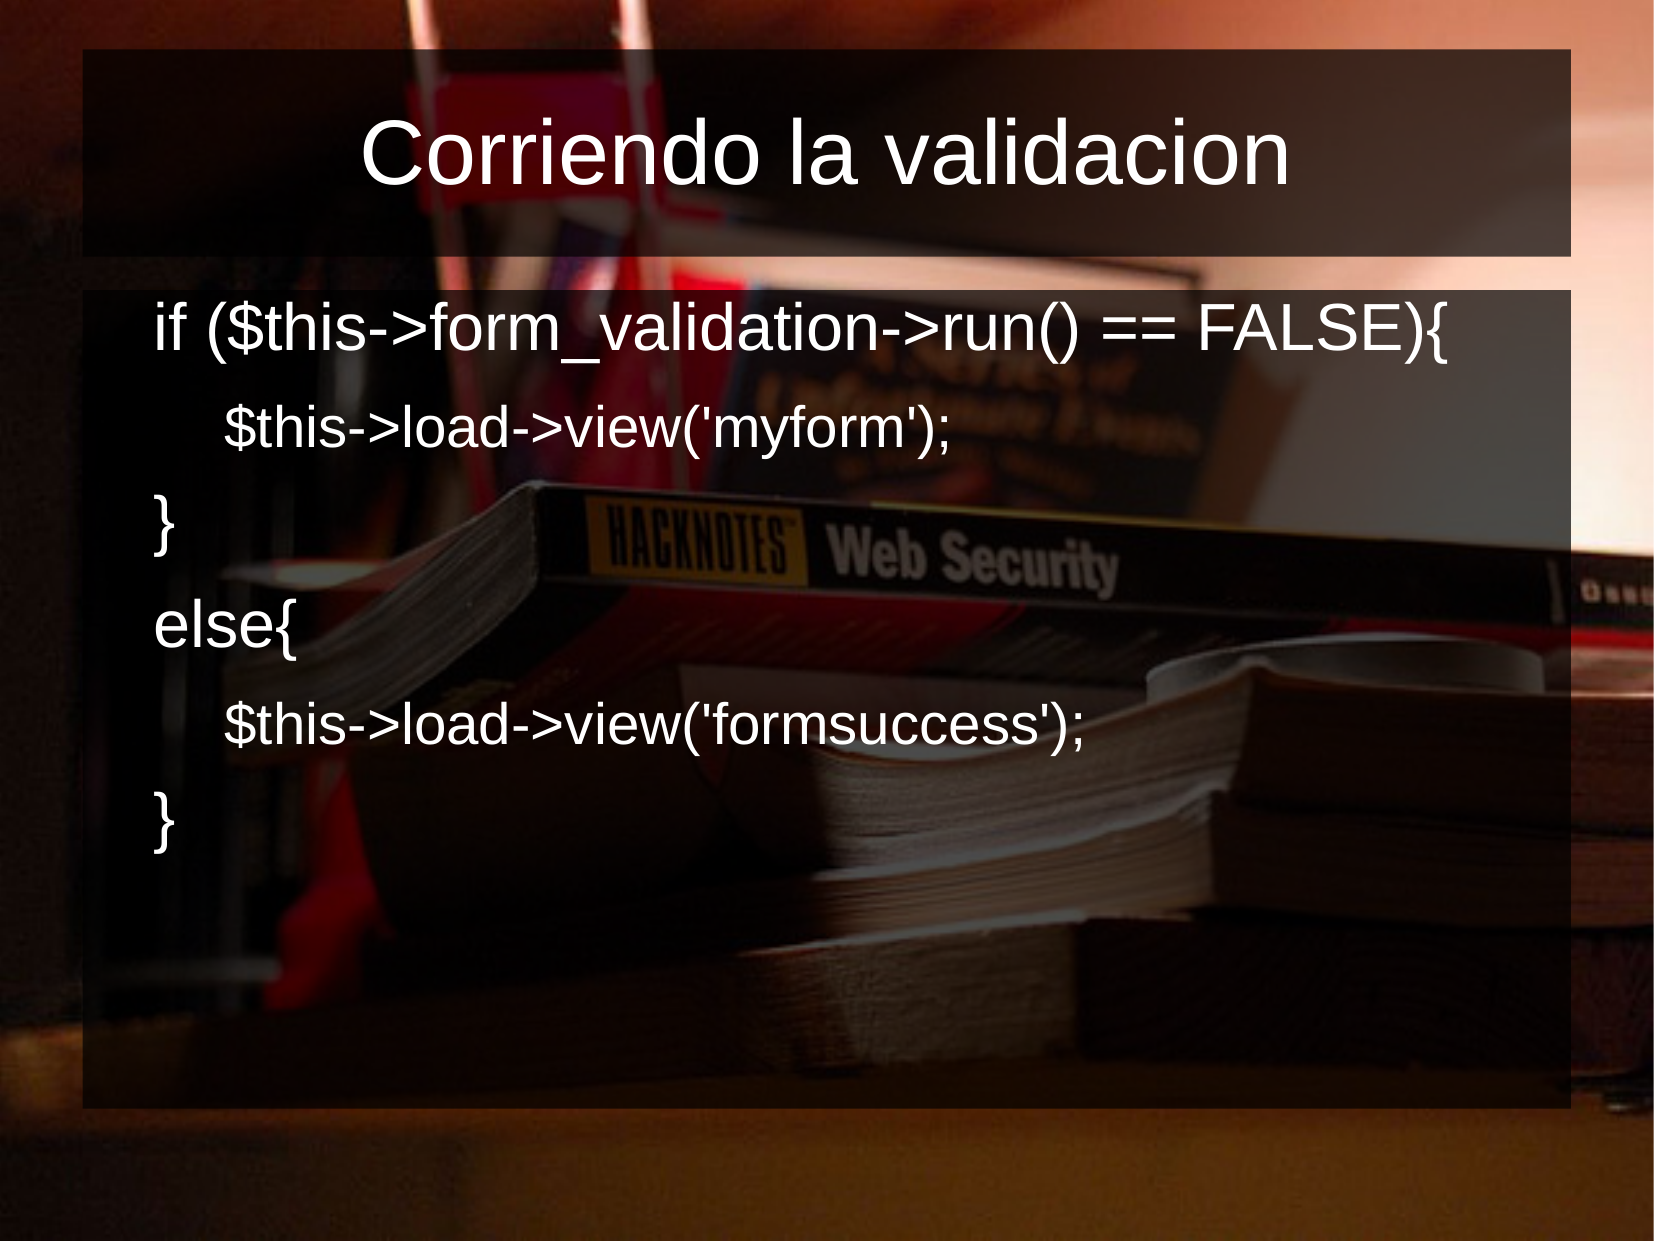

# Corriendo la validacion
if ($this->form_validation->run() == FALSE){
$this->load->view('myform');
}
else{
$this->load->view('formsuccess');
}